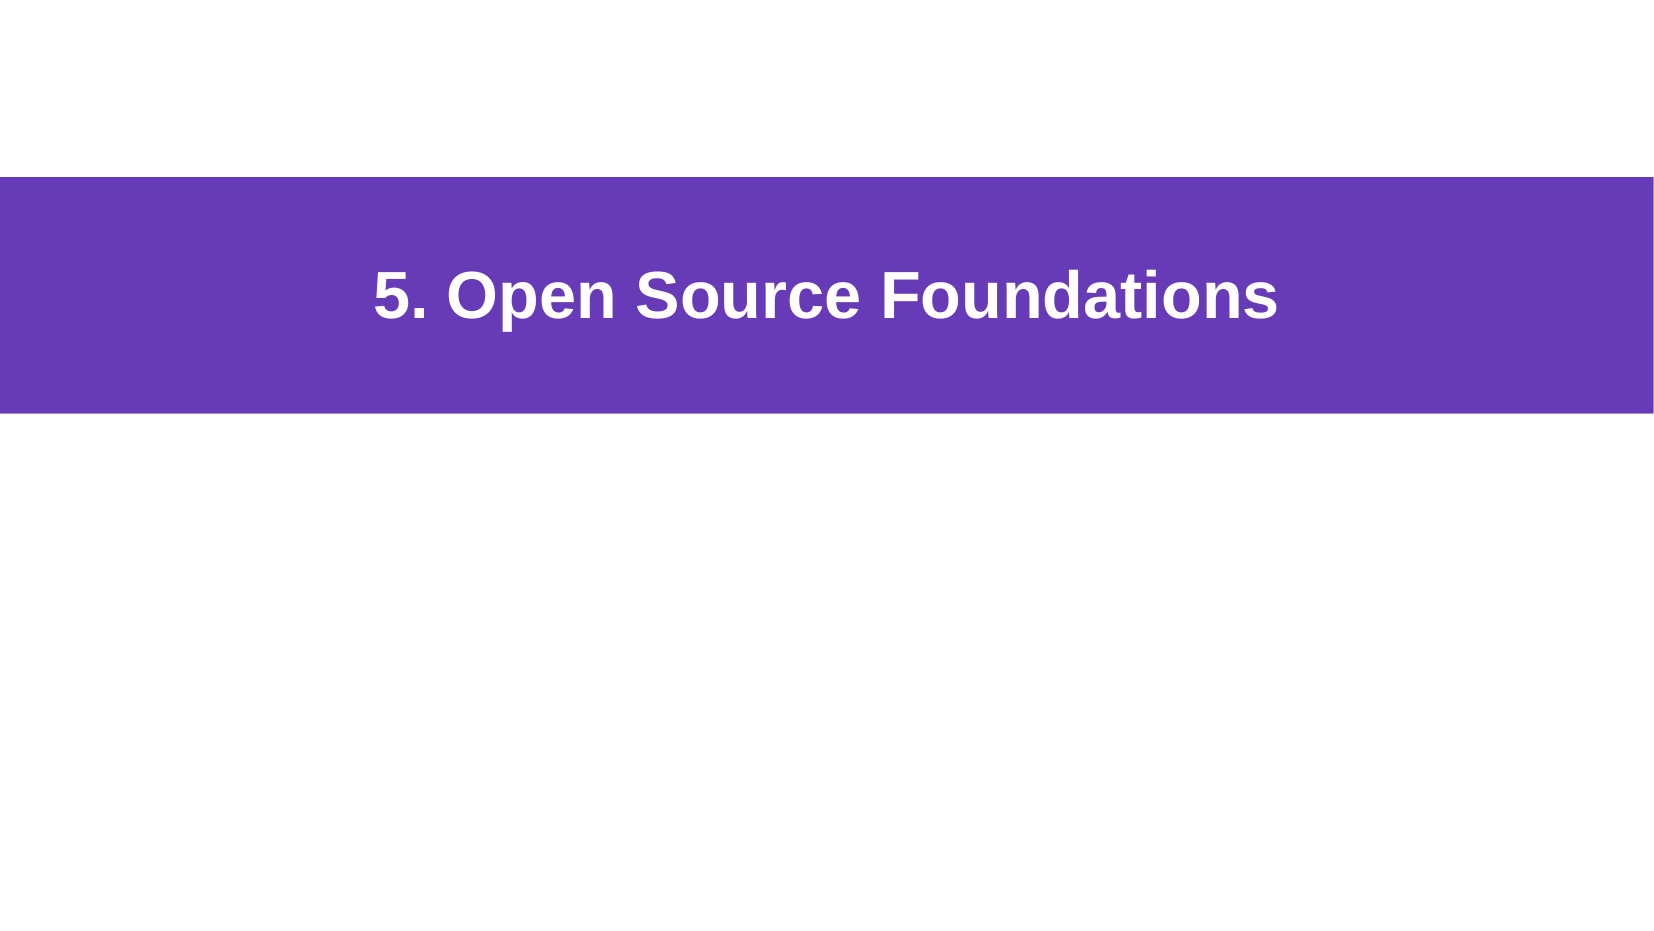

# A (very) short history
5. Open Source Foundations